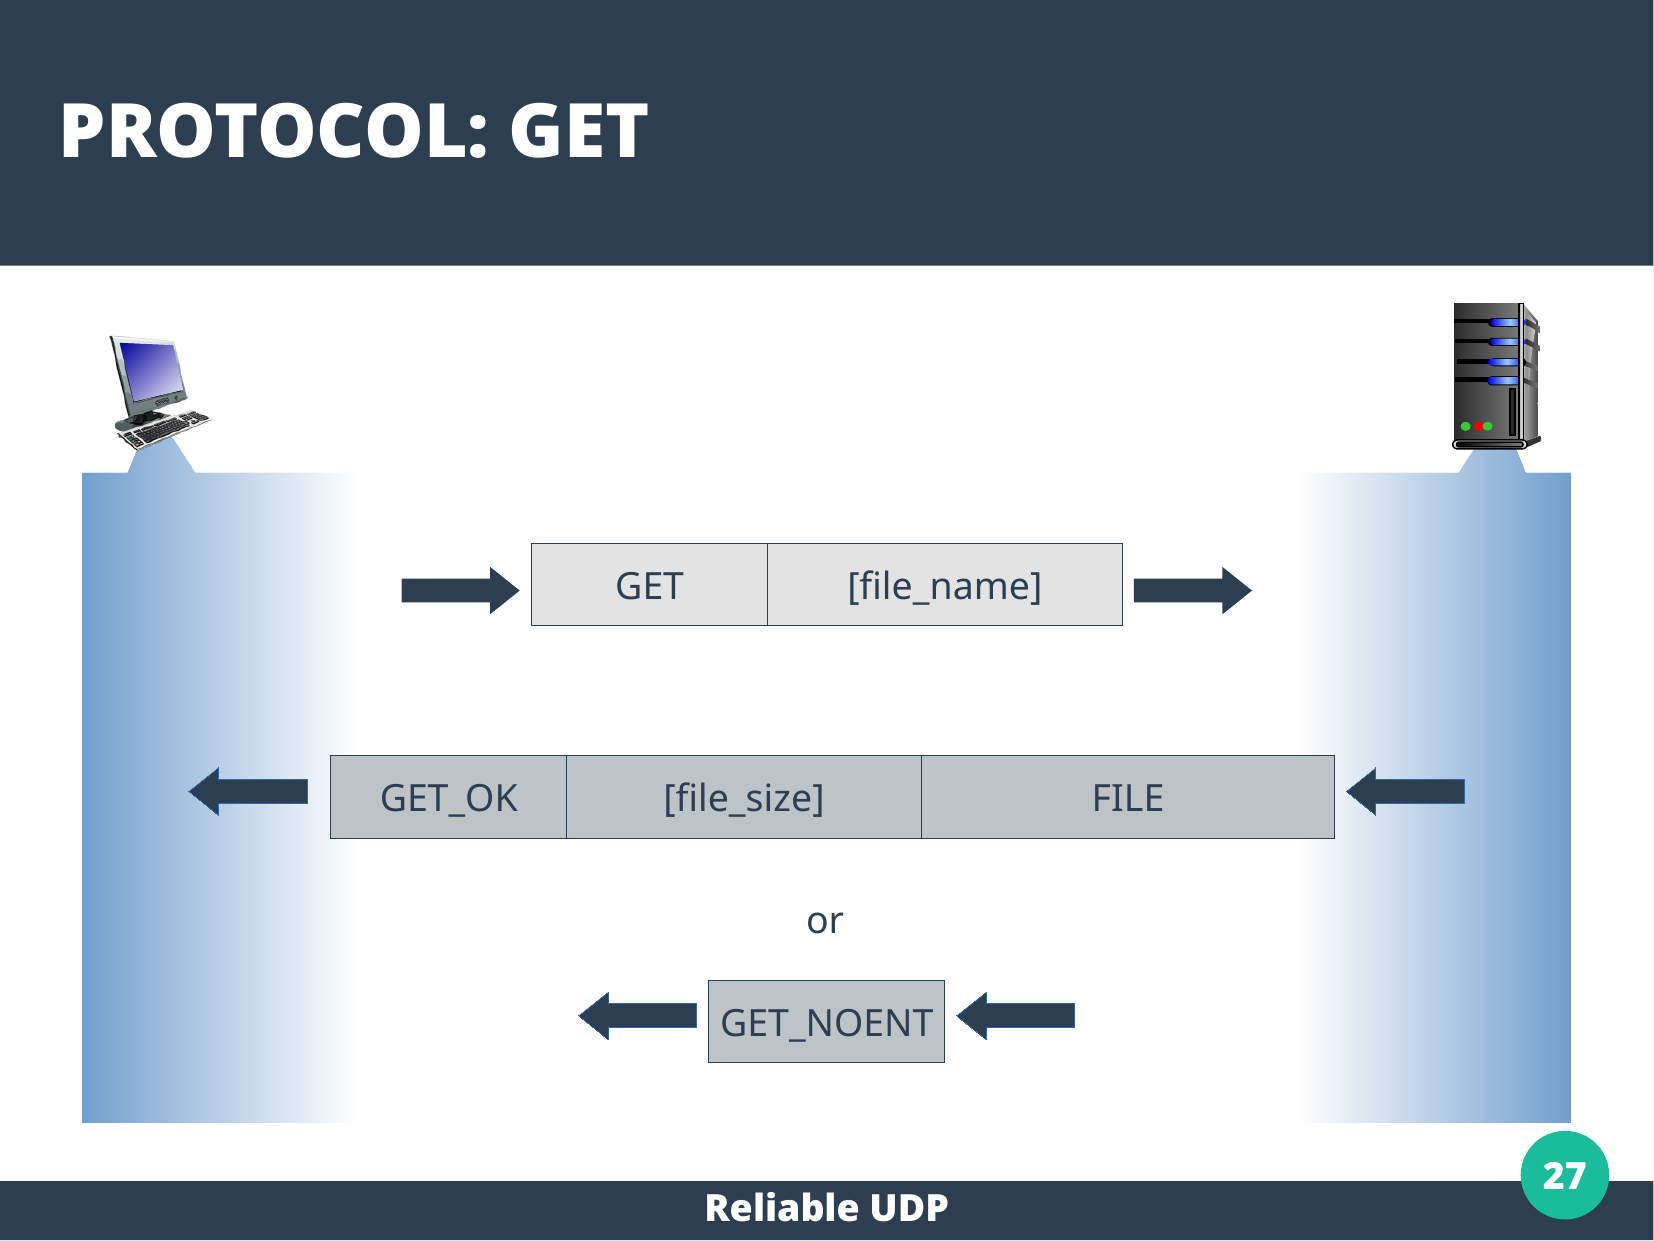

# PROTOCOL: GET
GET
[file_name]
GET_OK
[file_size]
FILE
or
GET_NOENT
27
Reliable UDP